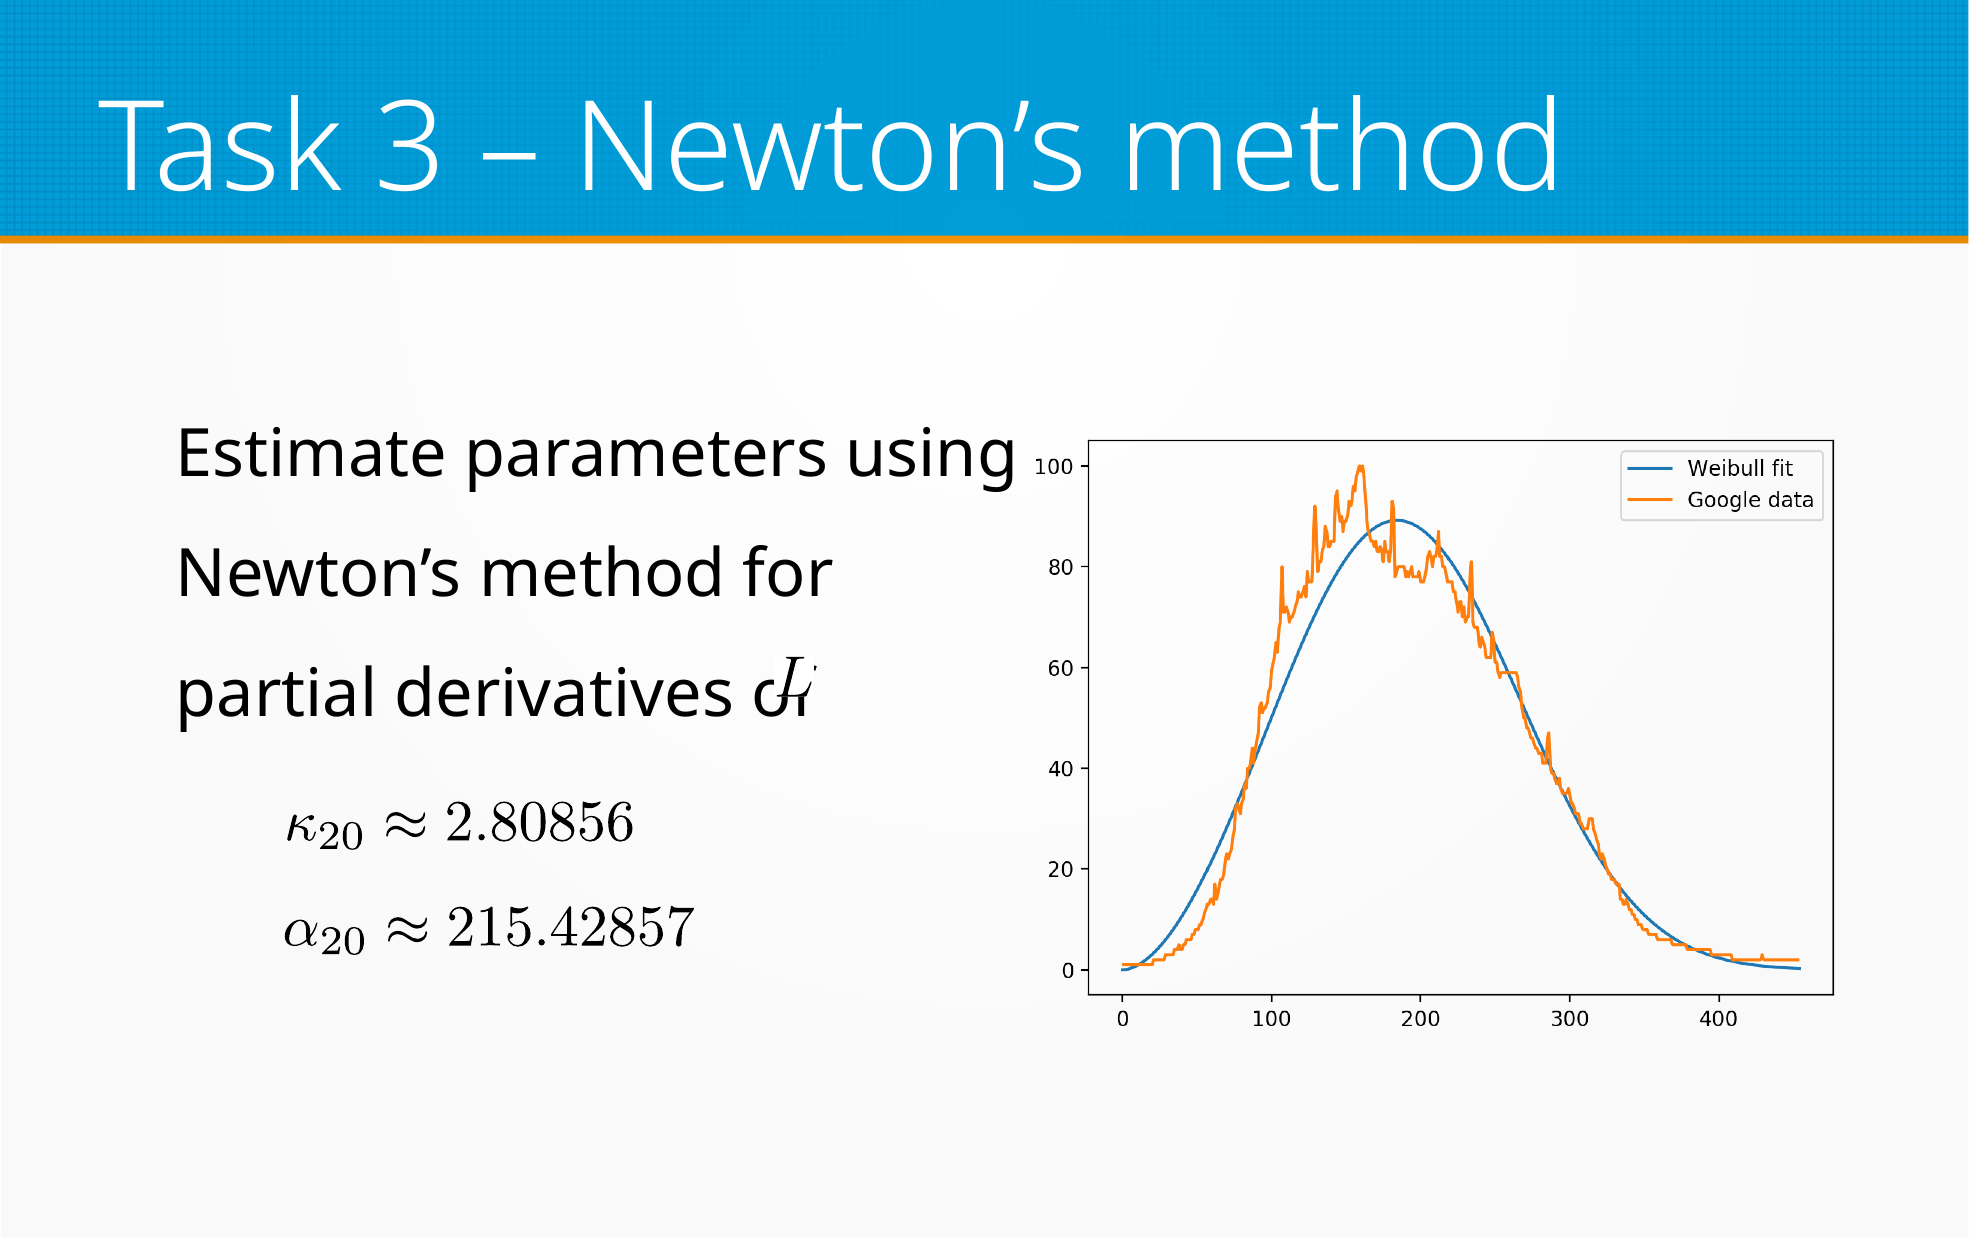

# Task 3 – Newton’s method
Estimate parameters using
Newton’s method for
partial derivatives of